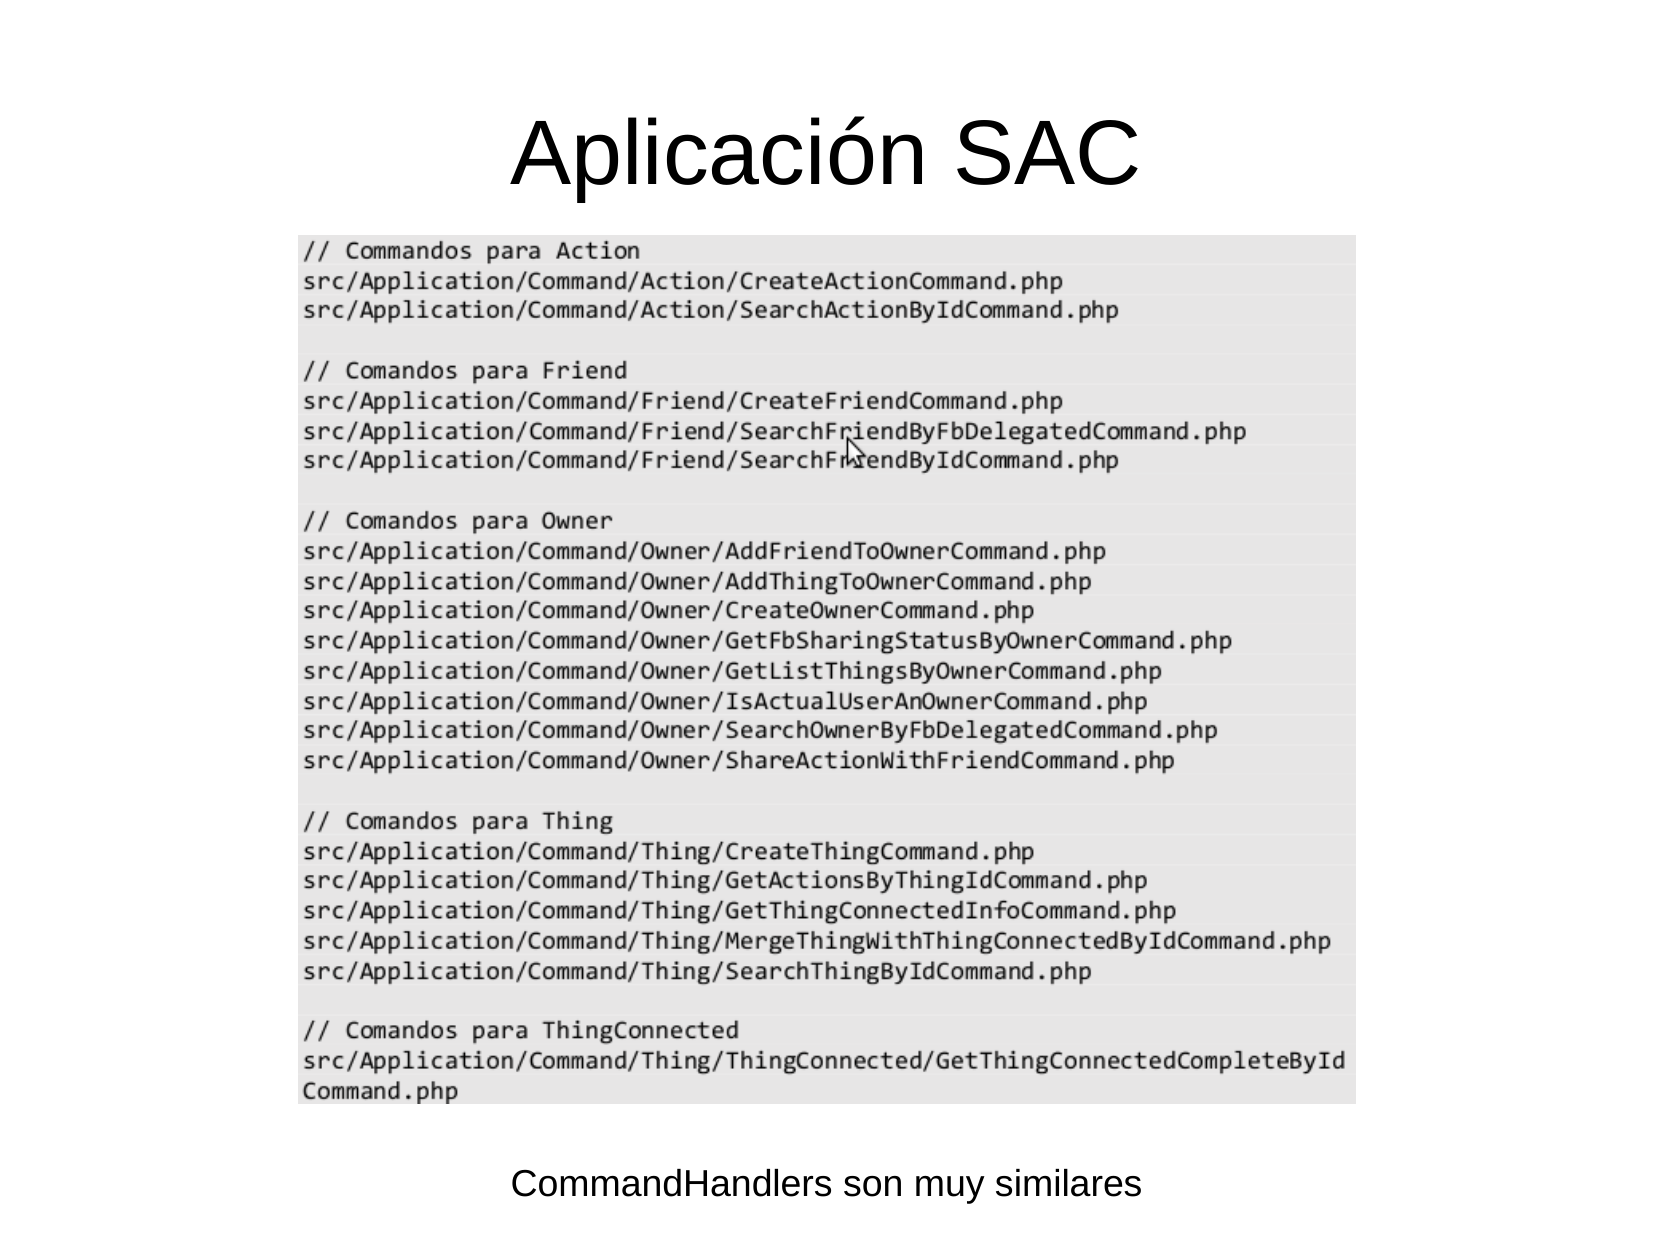

# Aplicación SAC
CommandHandlers son muy similares